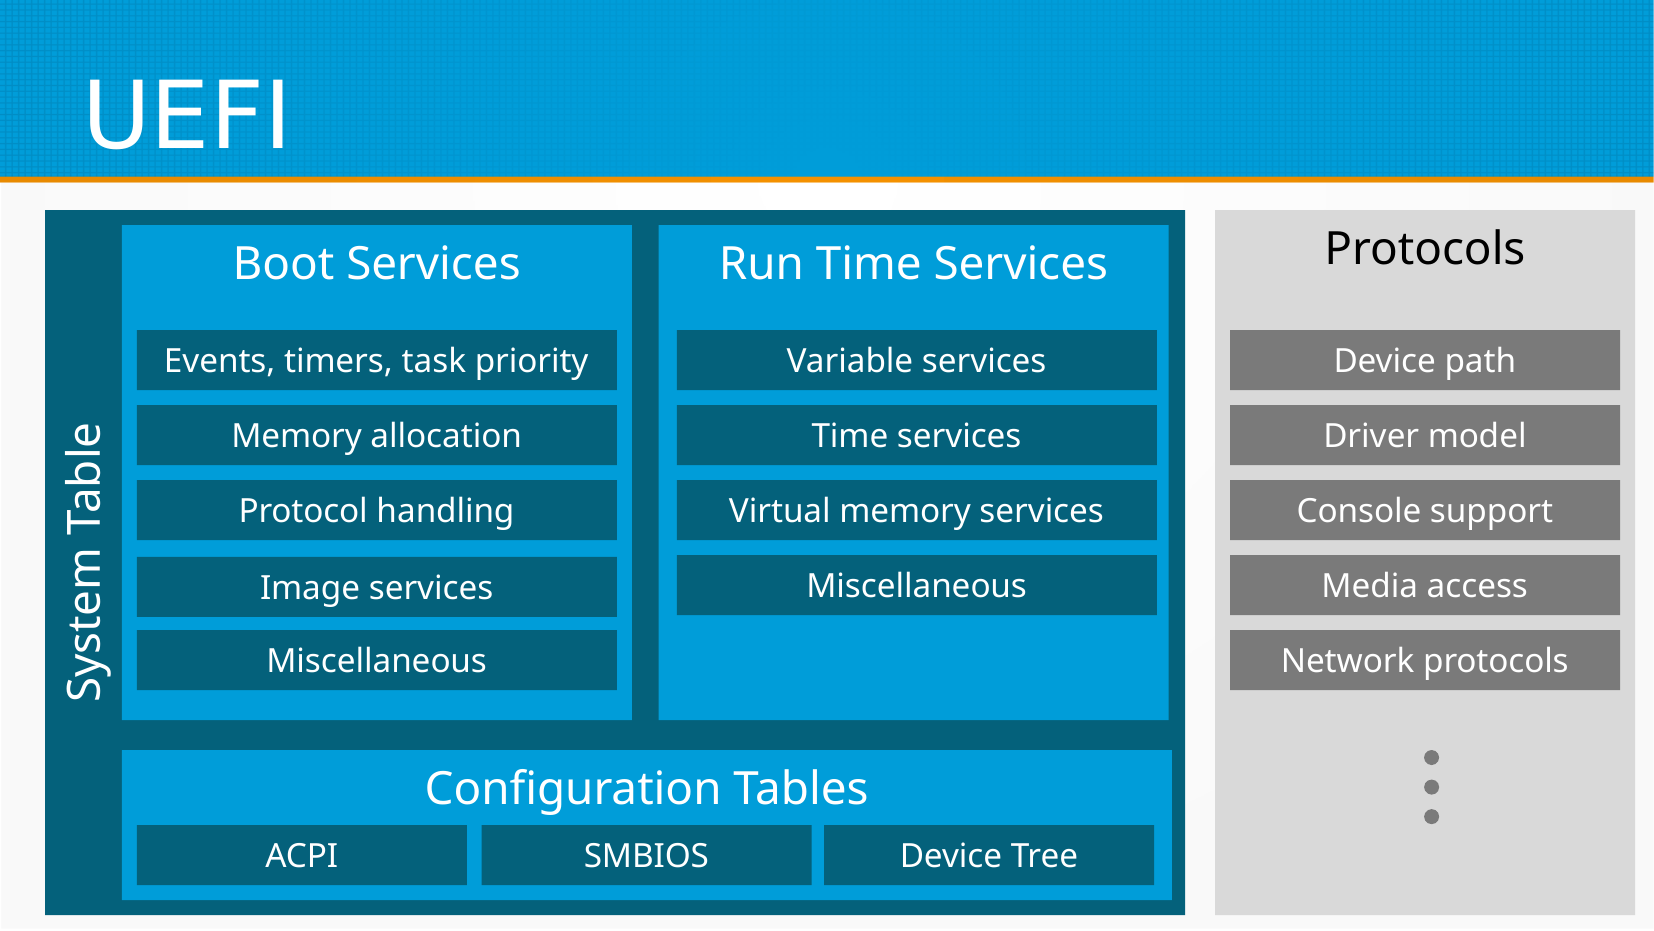

System Table
# UEFI
Protocols
Boot Services
Run Time Services
Events, timers, task priority
Variable services
Device path
Memory allocation
Time services
Driver model
Protocol handling
Virtual memory services
Console support
Miscellaneous
Media access
Image services
Miscellaneous
Network protocols
Configuration Tables
ACPI
SMBIOS
Device Tree